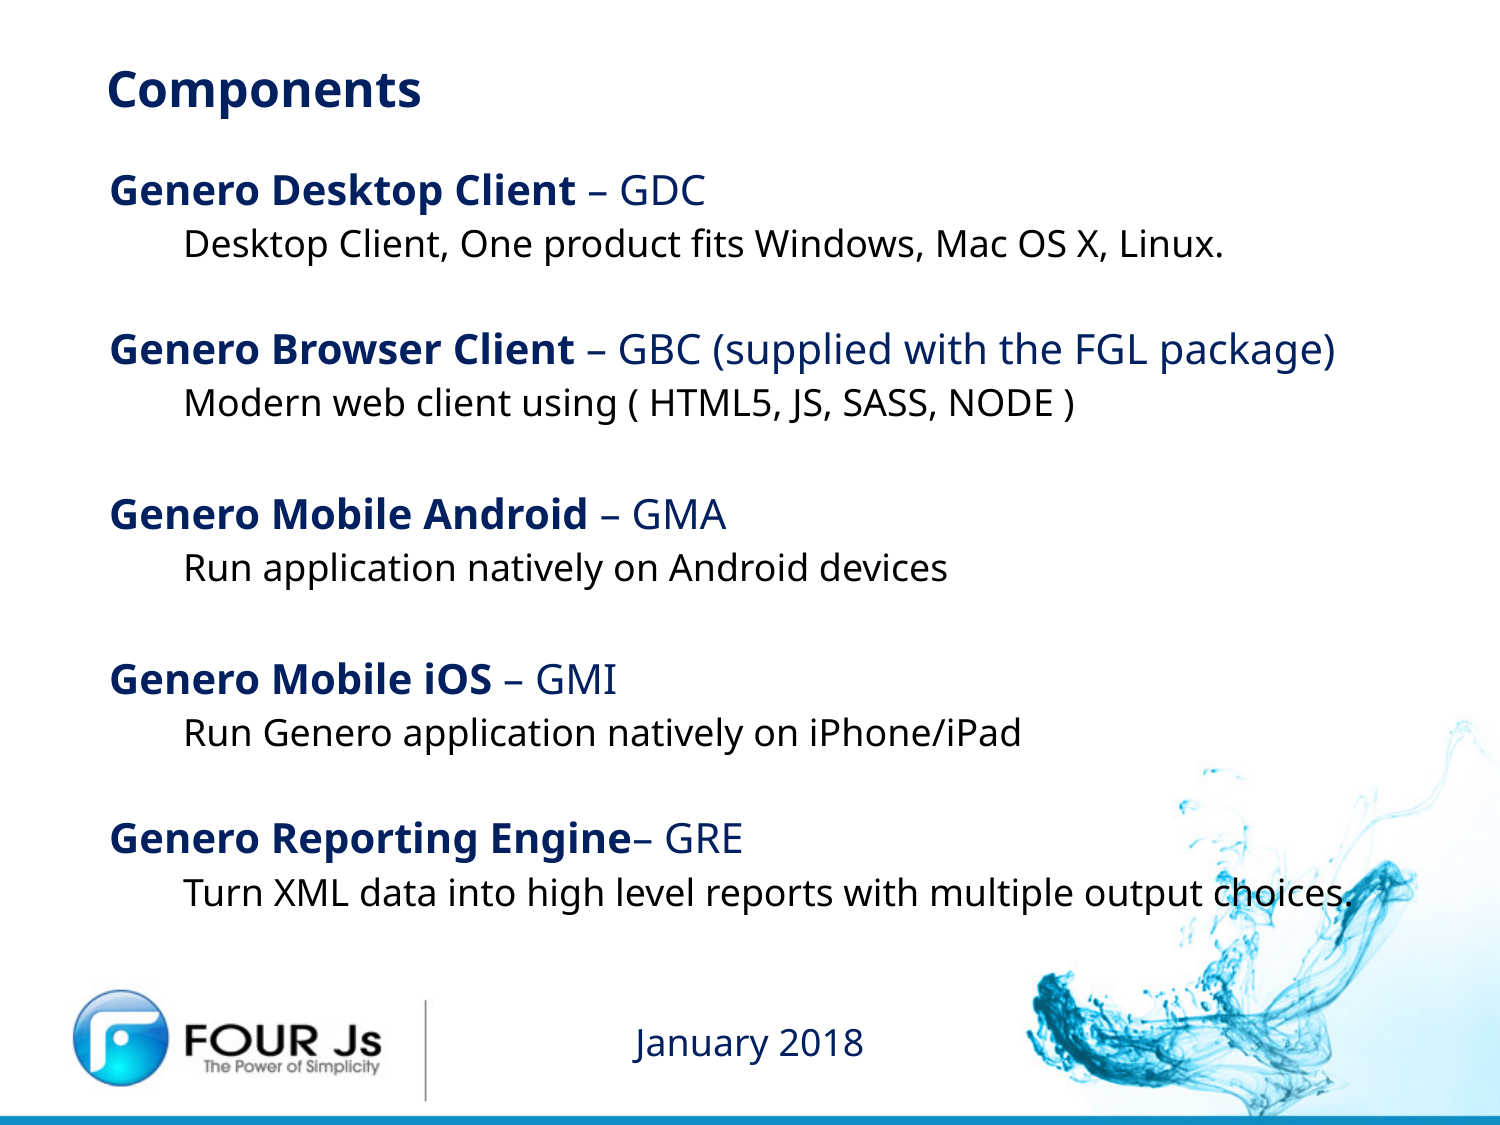

Components
Genero Desktop Client – GDC
	Desktop Client, One product fits Windows, Mac OS X, Linux.
Genero Browser Client – GBC (supplied with the FGL package)
	Modern web client using ( HTML5, JS, SASS, NODE )
Genero Mobile Android – GMA
	Run application natively on Android devices
Genero Mobile iOS – GMI
	Run Genero application natively on iPhone/iPad
Genero Reporting Engine– GRE
	Turn XML data into high level reports with multiple output choices.
# January 2018